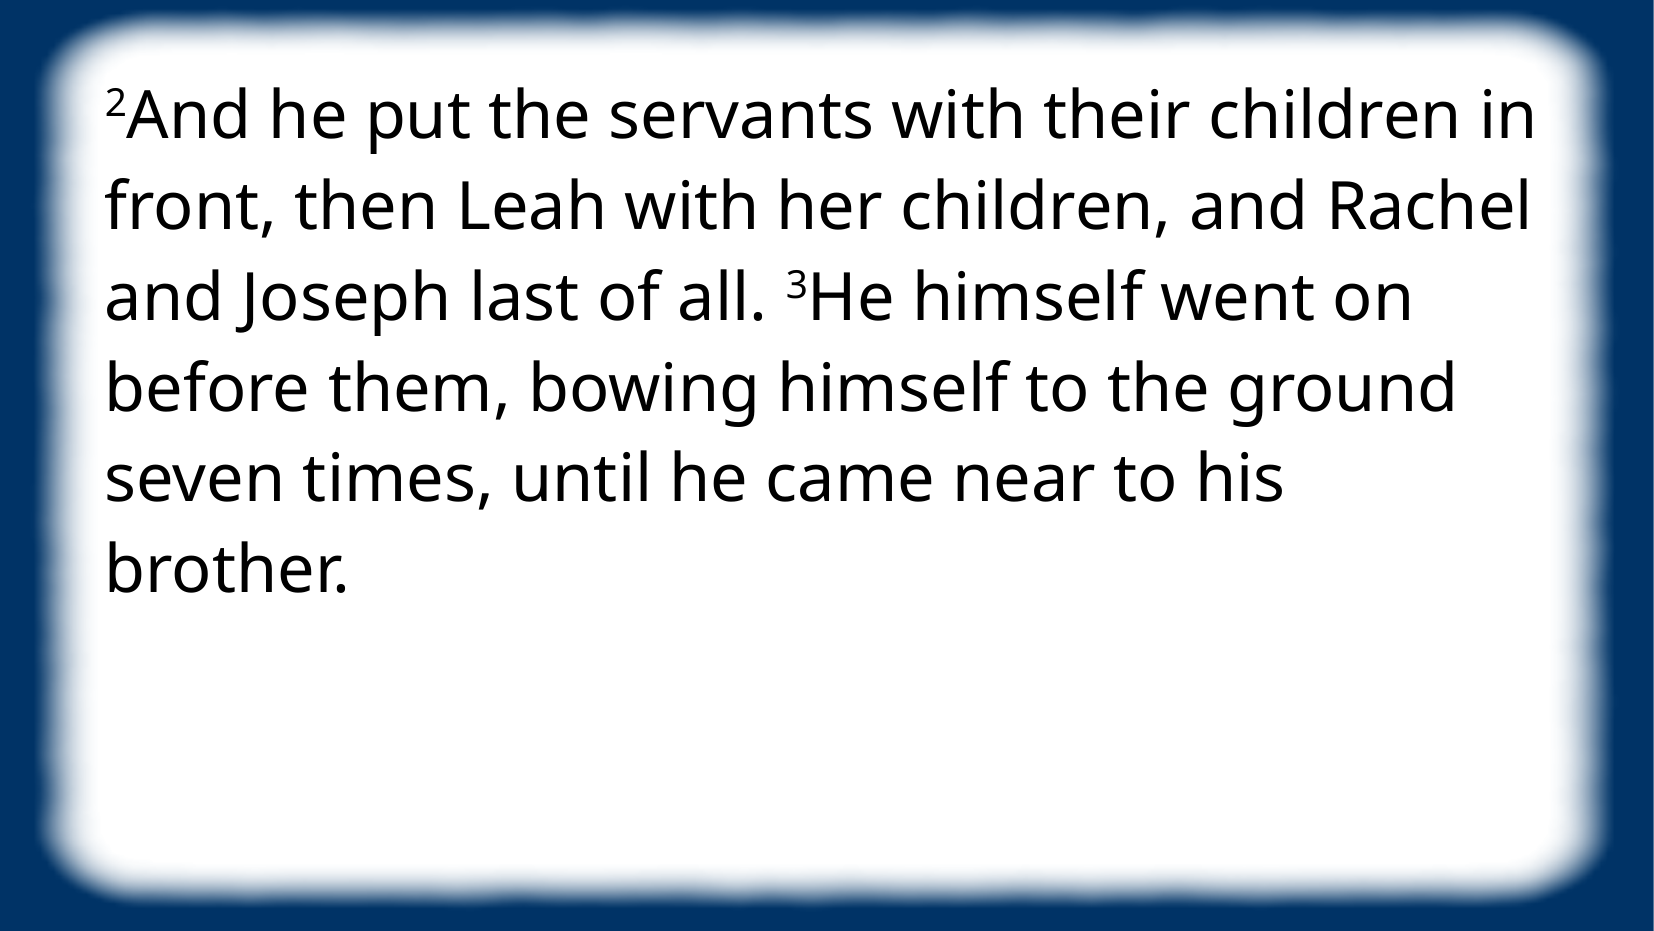

2And he put the servants with their children in front, then Leah with her children, and Rachel and Joseph last of all. 3He himself went on before them, bowing himself to the ground seven times, until he came near to his brother.